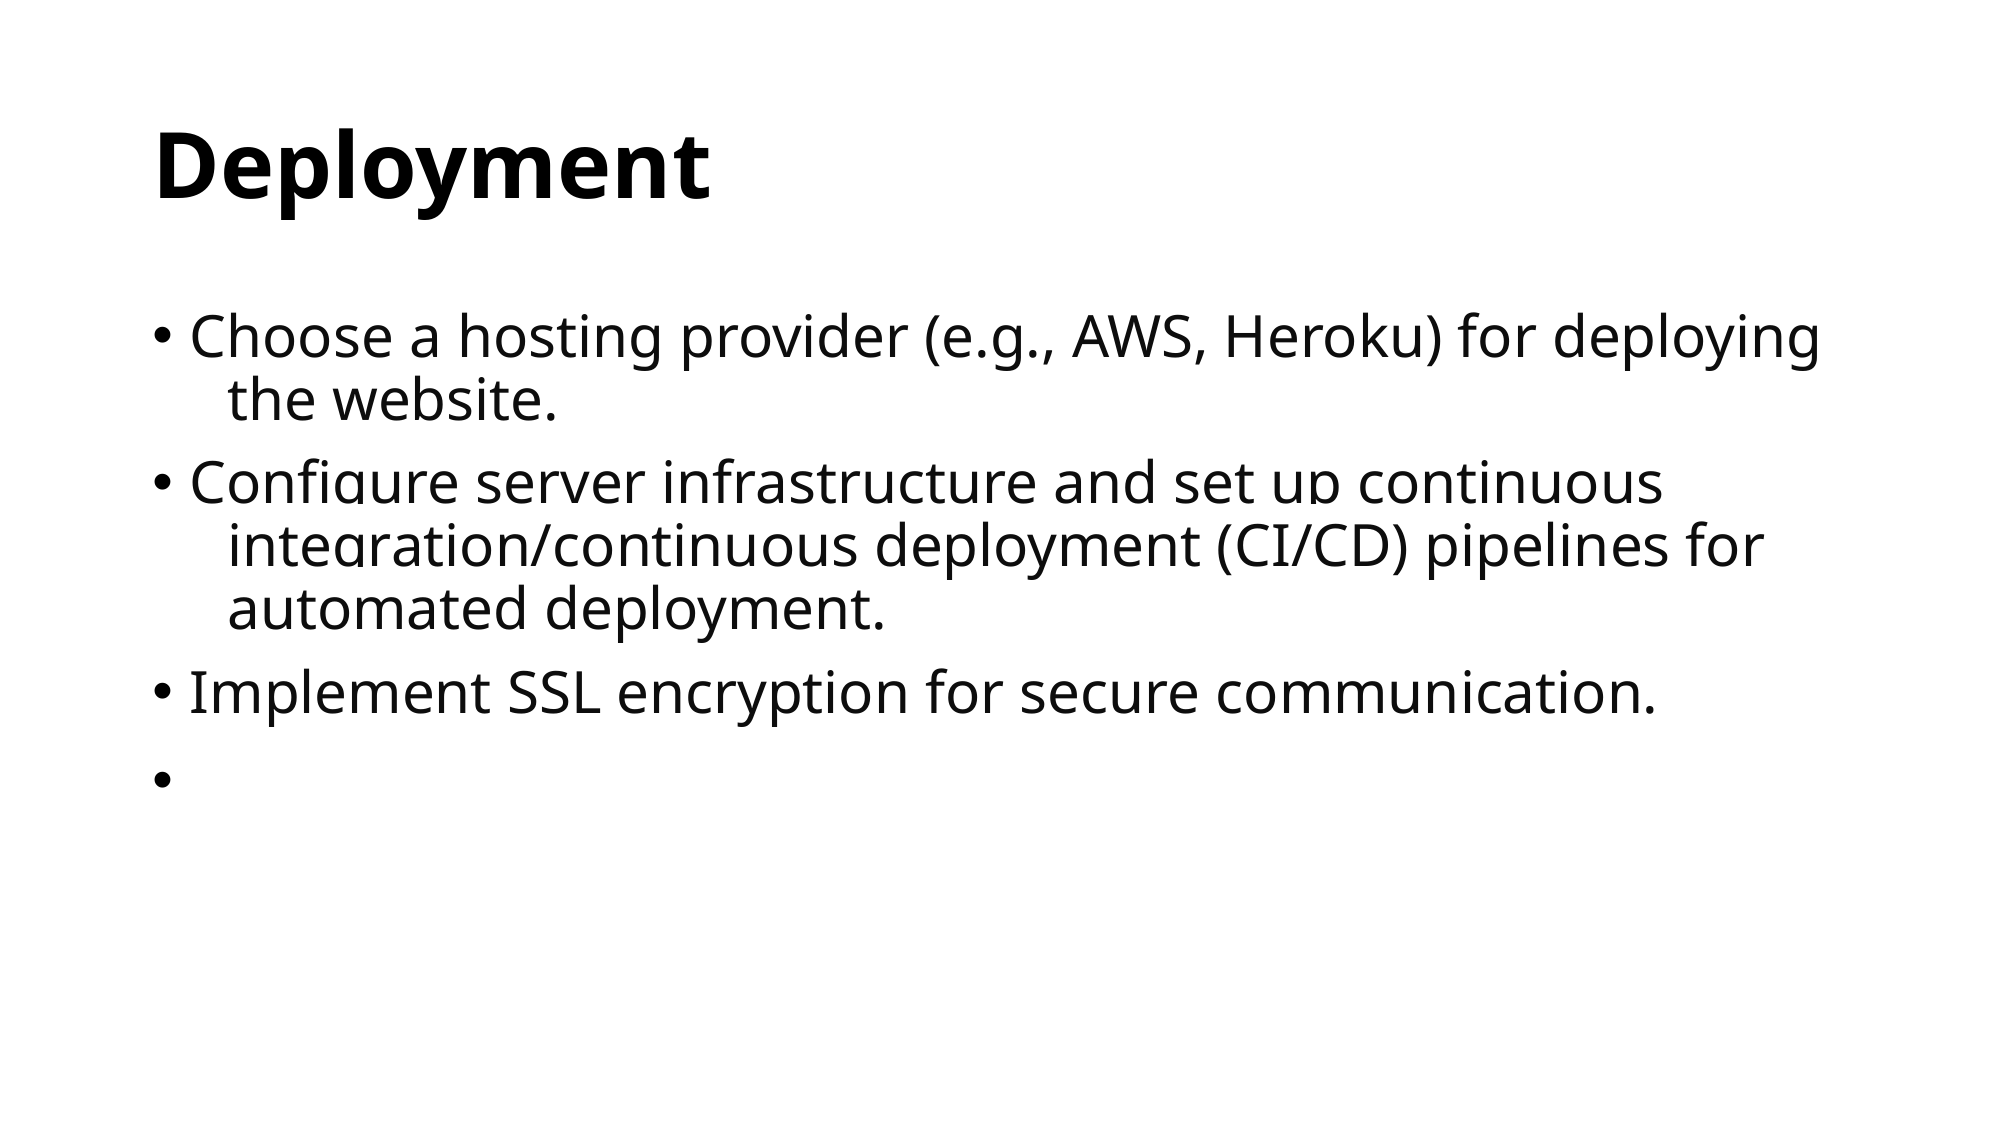

# Deployment
Choose a hosting provider (e.g., AWS, Heroku) for deploying the website.
Configure server infrastructure and set up continuous integration/continuous deployment (CI/CD) pipelines for automated deployment.
Implement SSL encryption for secure communication.